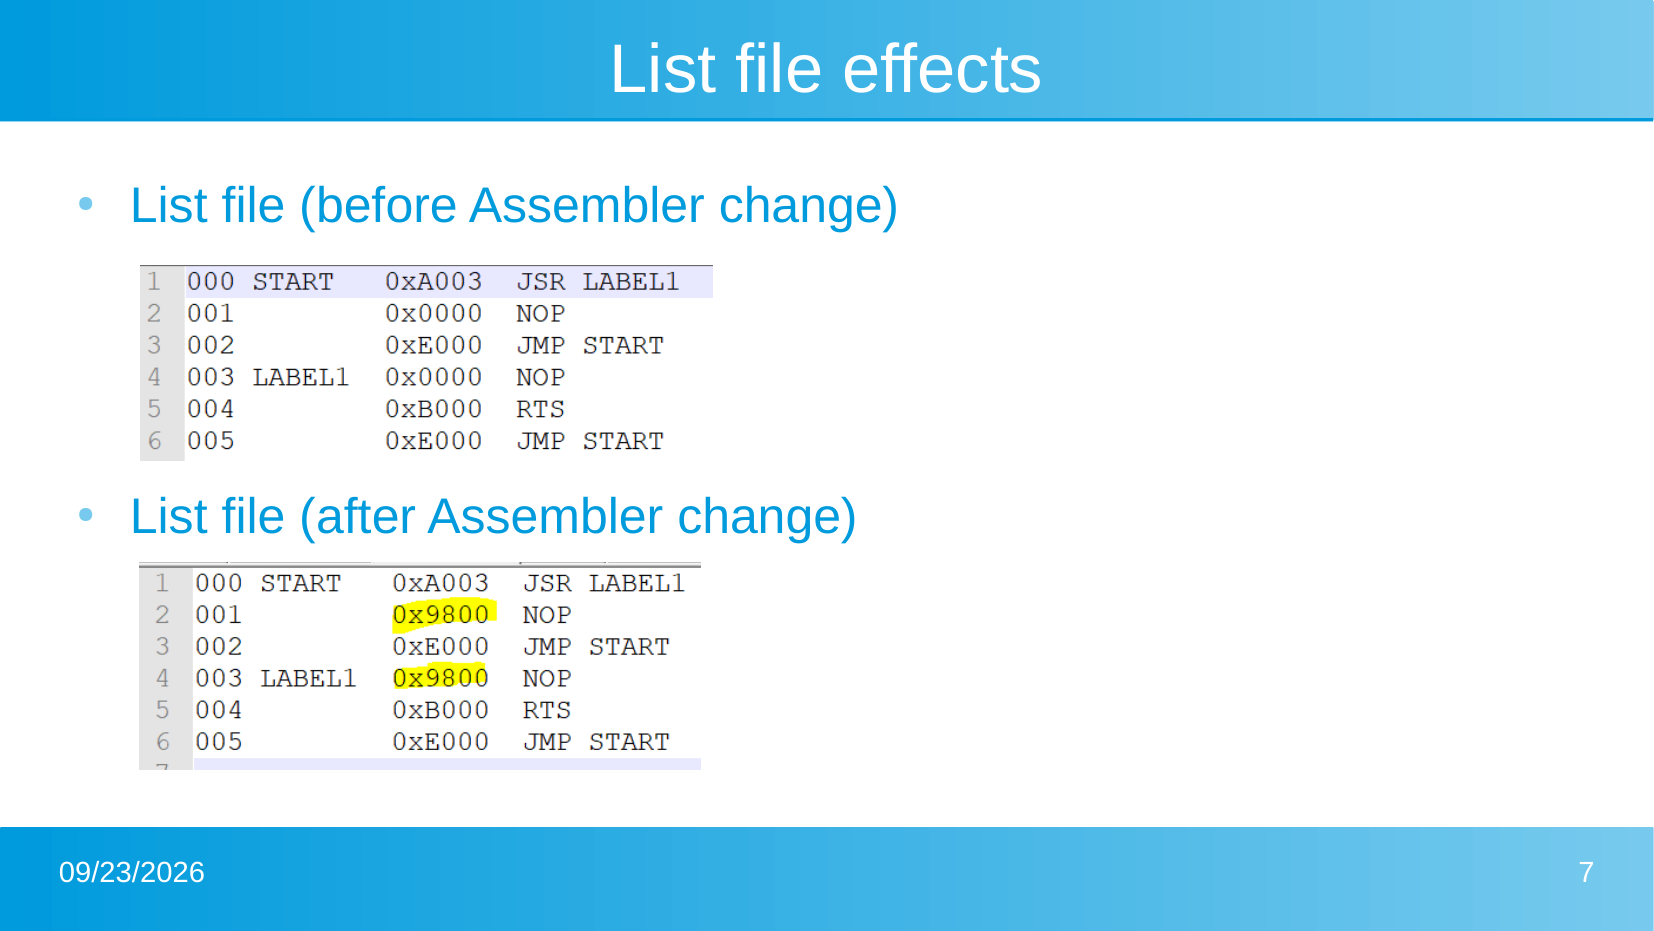

# List file effects
List file (before Assembler change)
List file (after Assembler change)
7